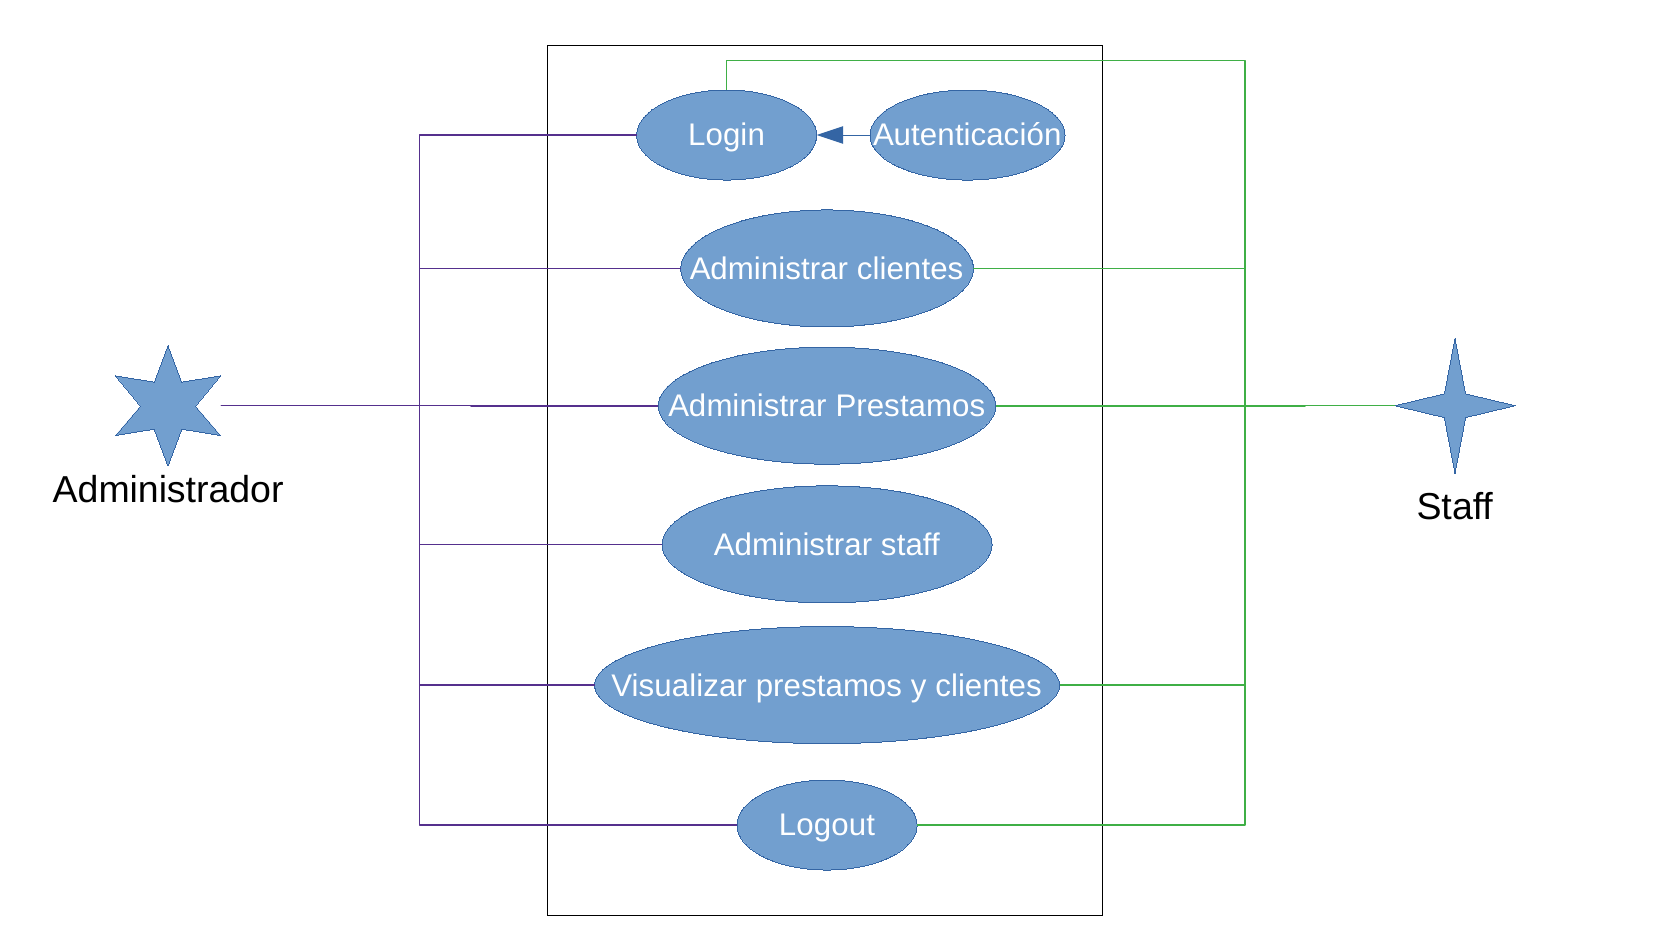

Login
Autenticación
Administrar clientes
Staff
Administrador
Administrar Prestamos
Administrar staff
Visualizar prestamos y clientes
Logout